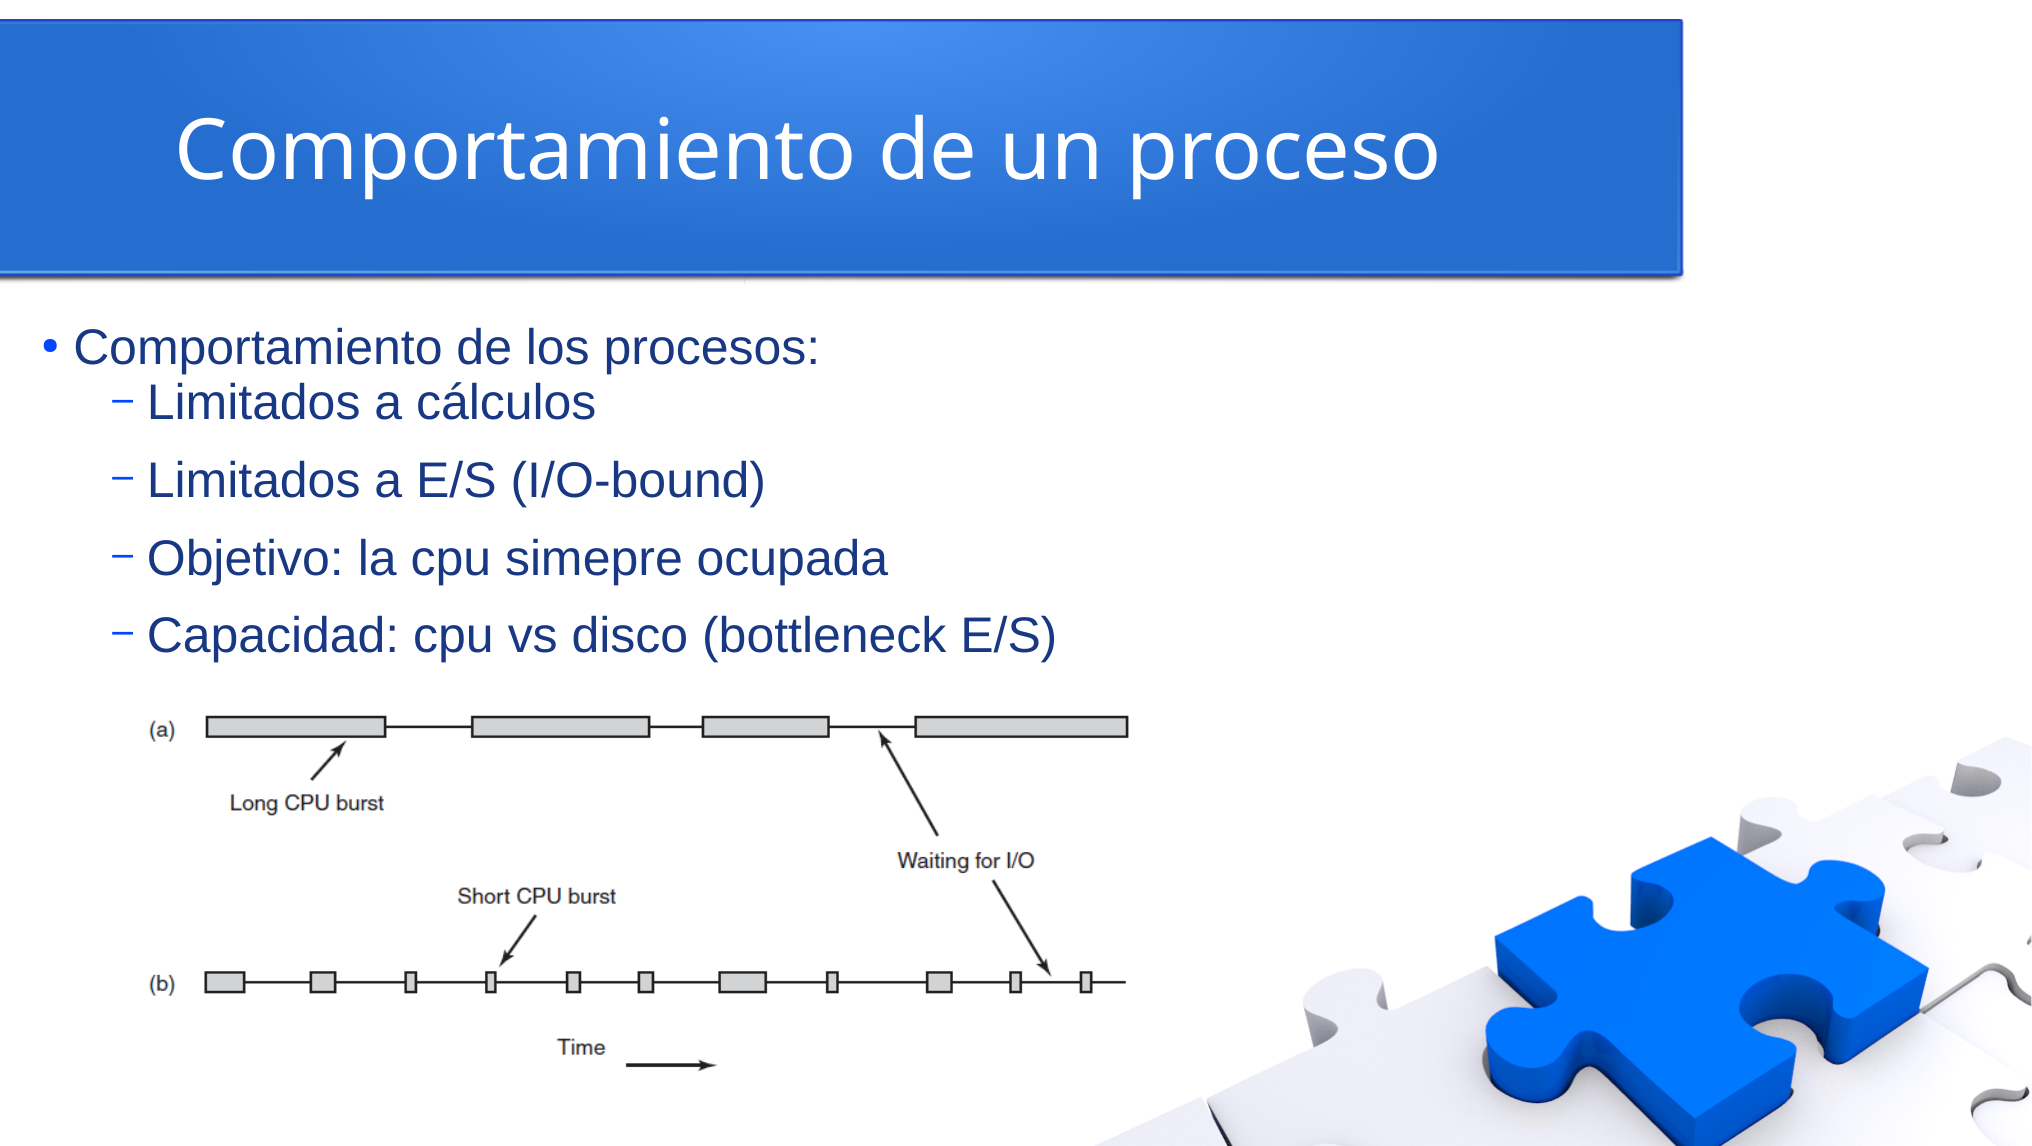

Comportamiento de un proceso
 Comportamiento de los procesos:
 Limitados a cálculos
 Limitados a E/S (I/O-bound)
 Objetivo: la cpu simepre ocupada
 Capacidad: cpu vs disco (bottleneck E/S)
# Clean & simple